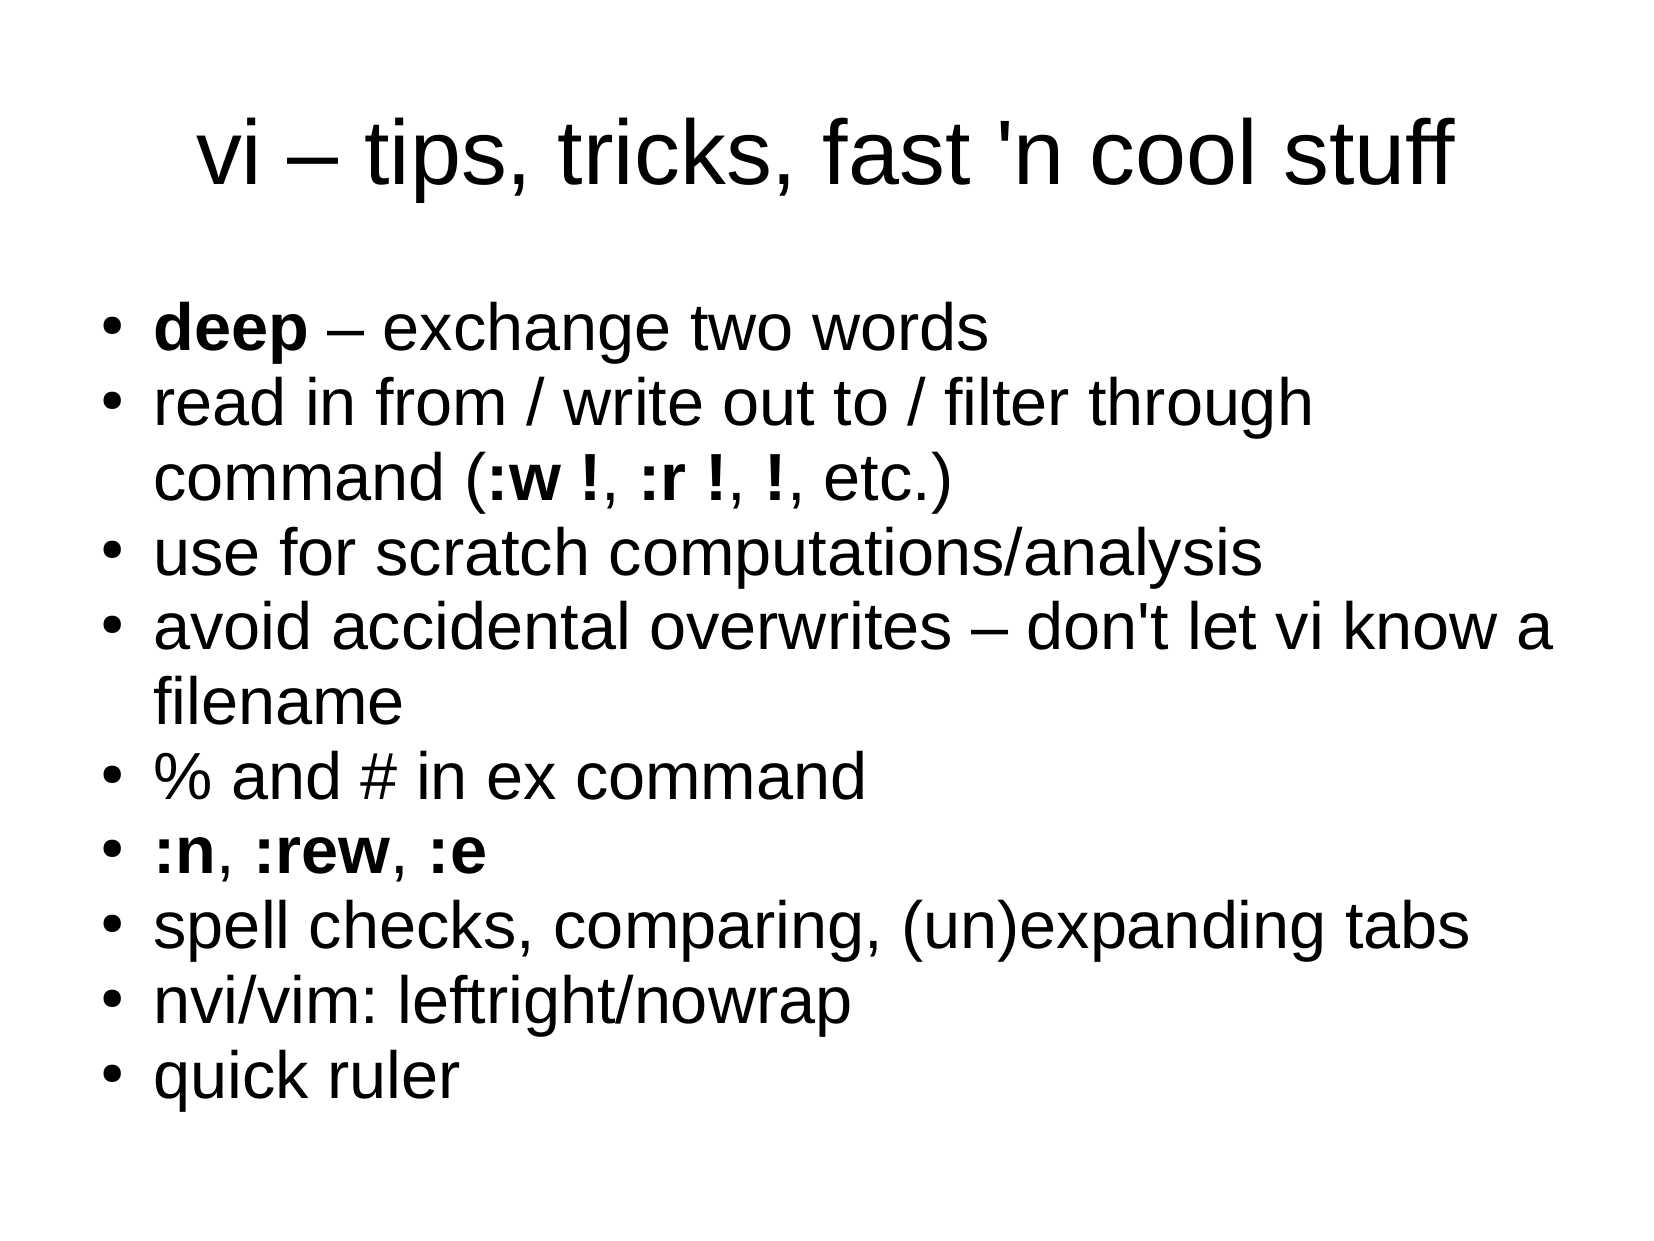

# vi – tips, tricks, fast 'n cool stuff
deep – exchange two words
read in from / write out to / filter through command (:w !, :r !, !, etc.)
use for scratch computations/analysis
avoid accidental overwrites – don't let vi know a filename
% and # in ex command
:n, :rew, :e
spell checks, comparing, (un)expanding tabs
nvi/vim: leftright/nowrap
quick ruler